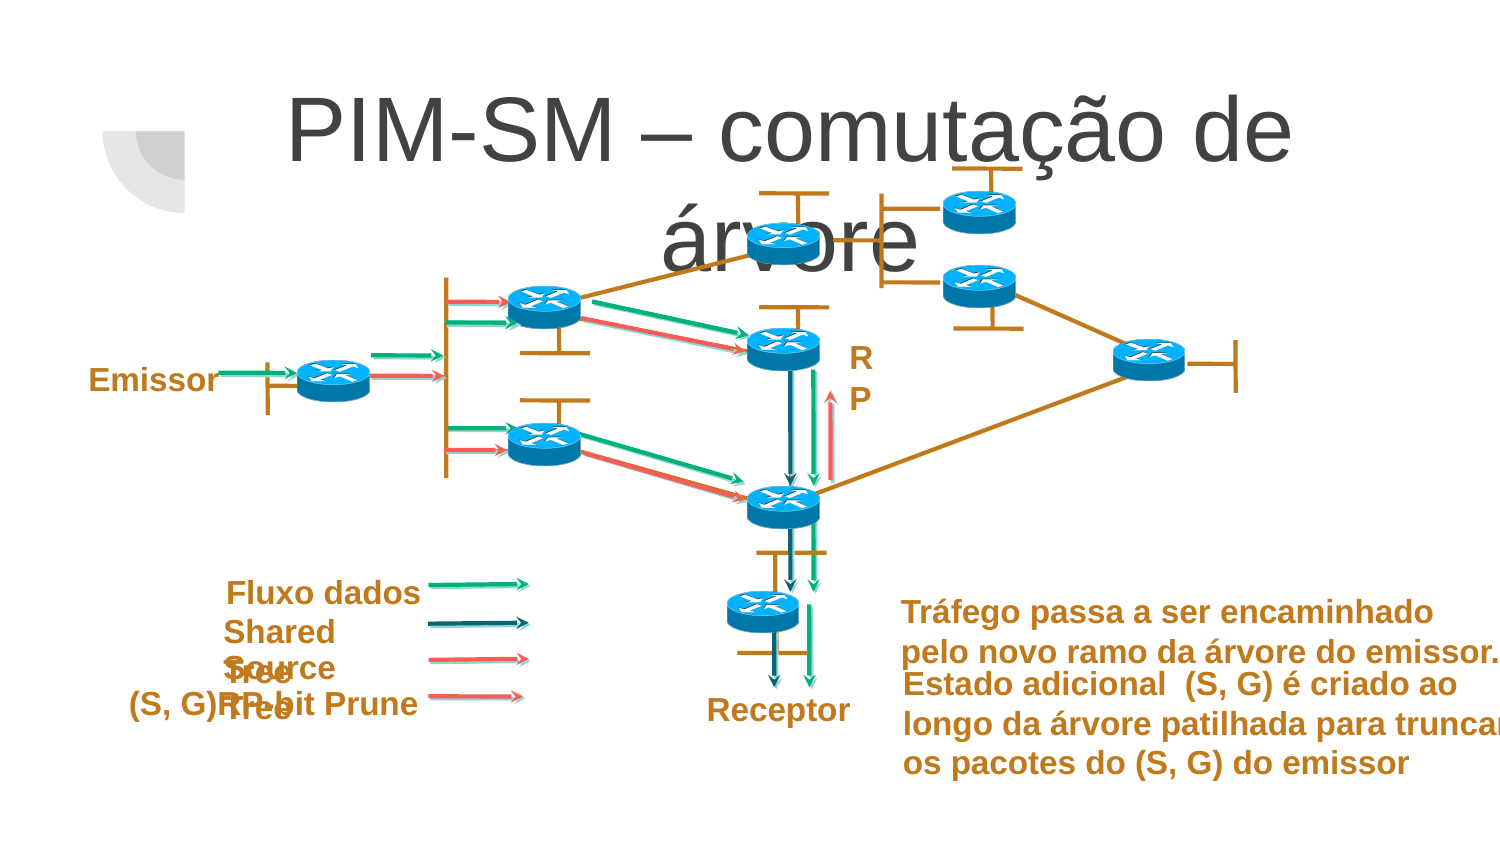

# PIM-SM – comutação de árvore
RP
Emissor
Fluxo dados
Tráfego passa a ser encaminhado
pelo novo ramo da árvore do emissor.
Shared Tree
Source Tree
Estado adicional (S, G) é criado ao
longo da árvore patilhada para truncar
os pacotes do (S, G) do emissor
(S, G)RP-bit Prune
Receptor